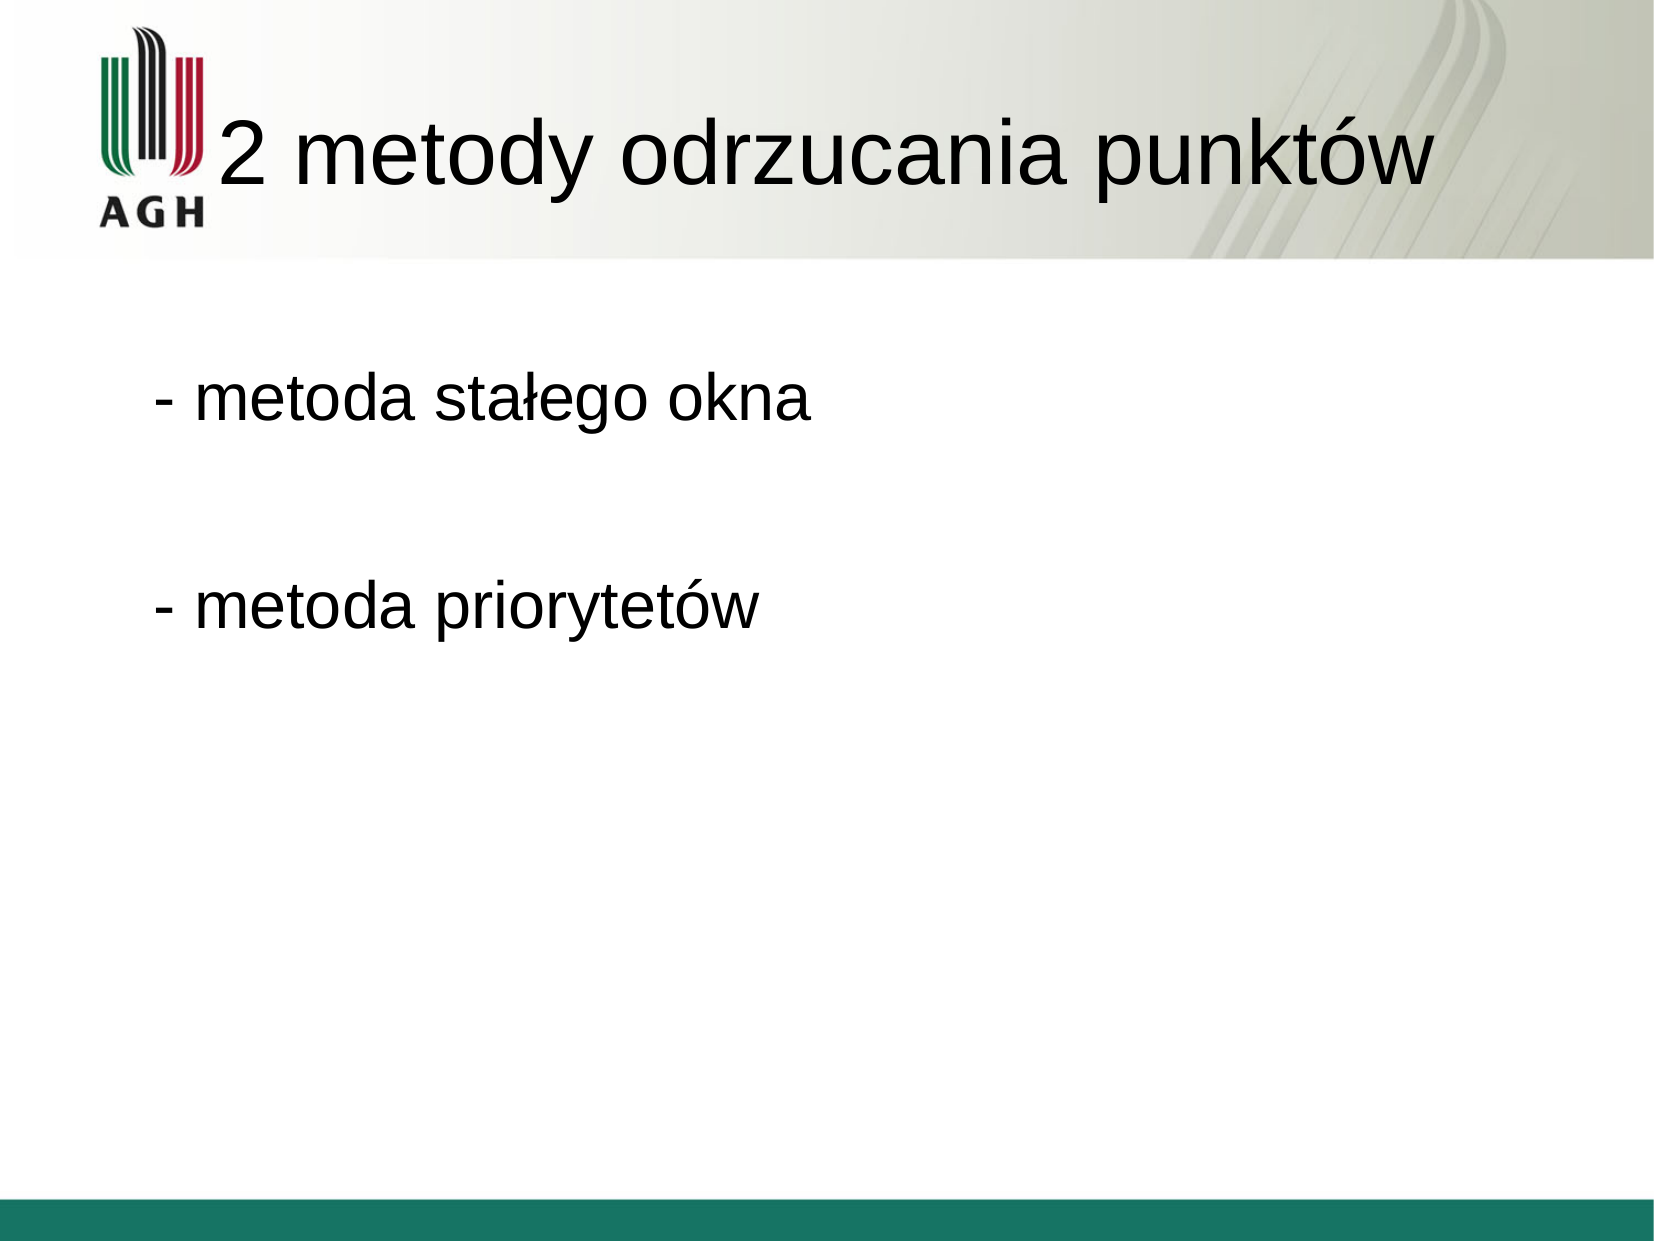

# 2 metody odrzucania punktów
- metoda stałego okna
- metoda priorytetów